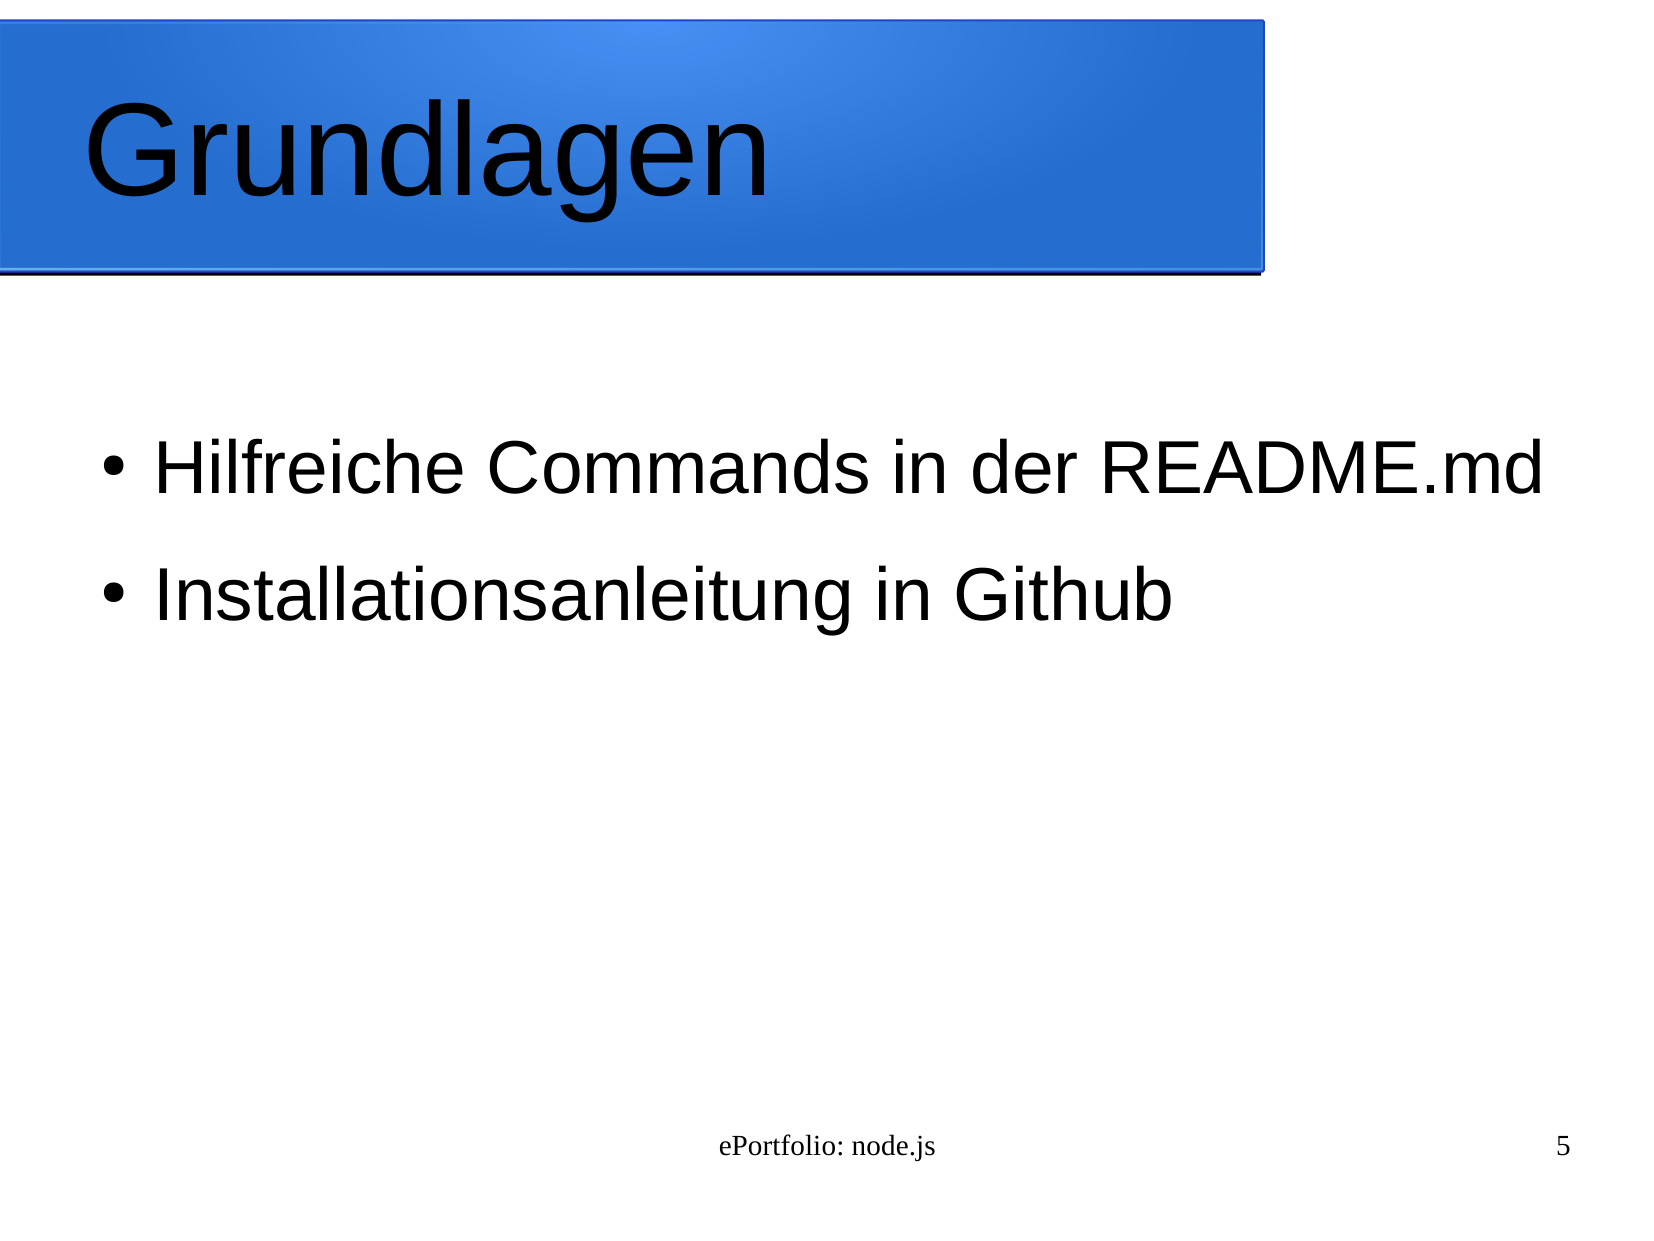

# Grundlagen
Hilfreiche Commands in der README.md
Installationsanleitung in Github
ePortfolio: node.js
5